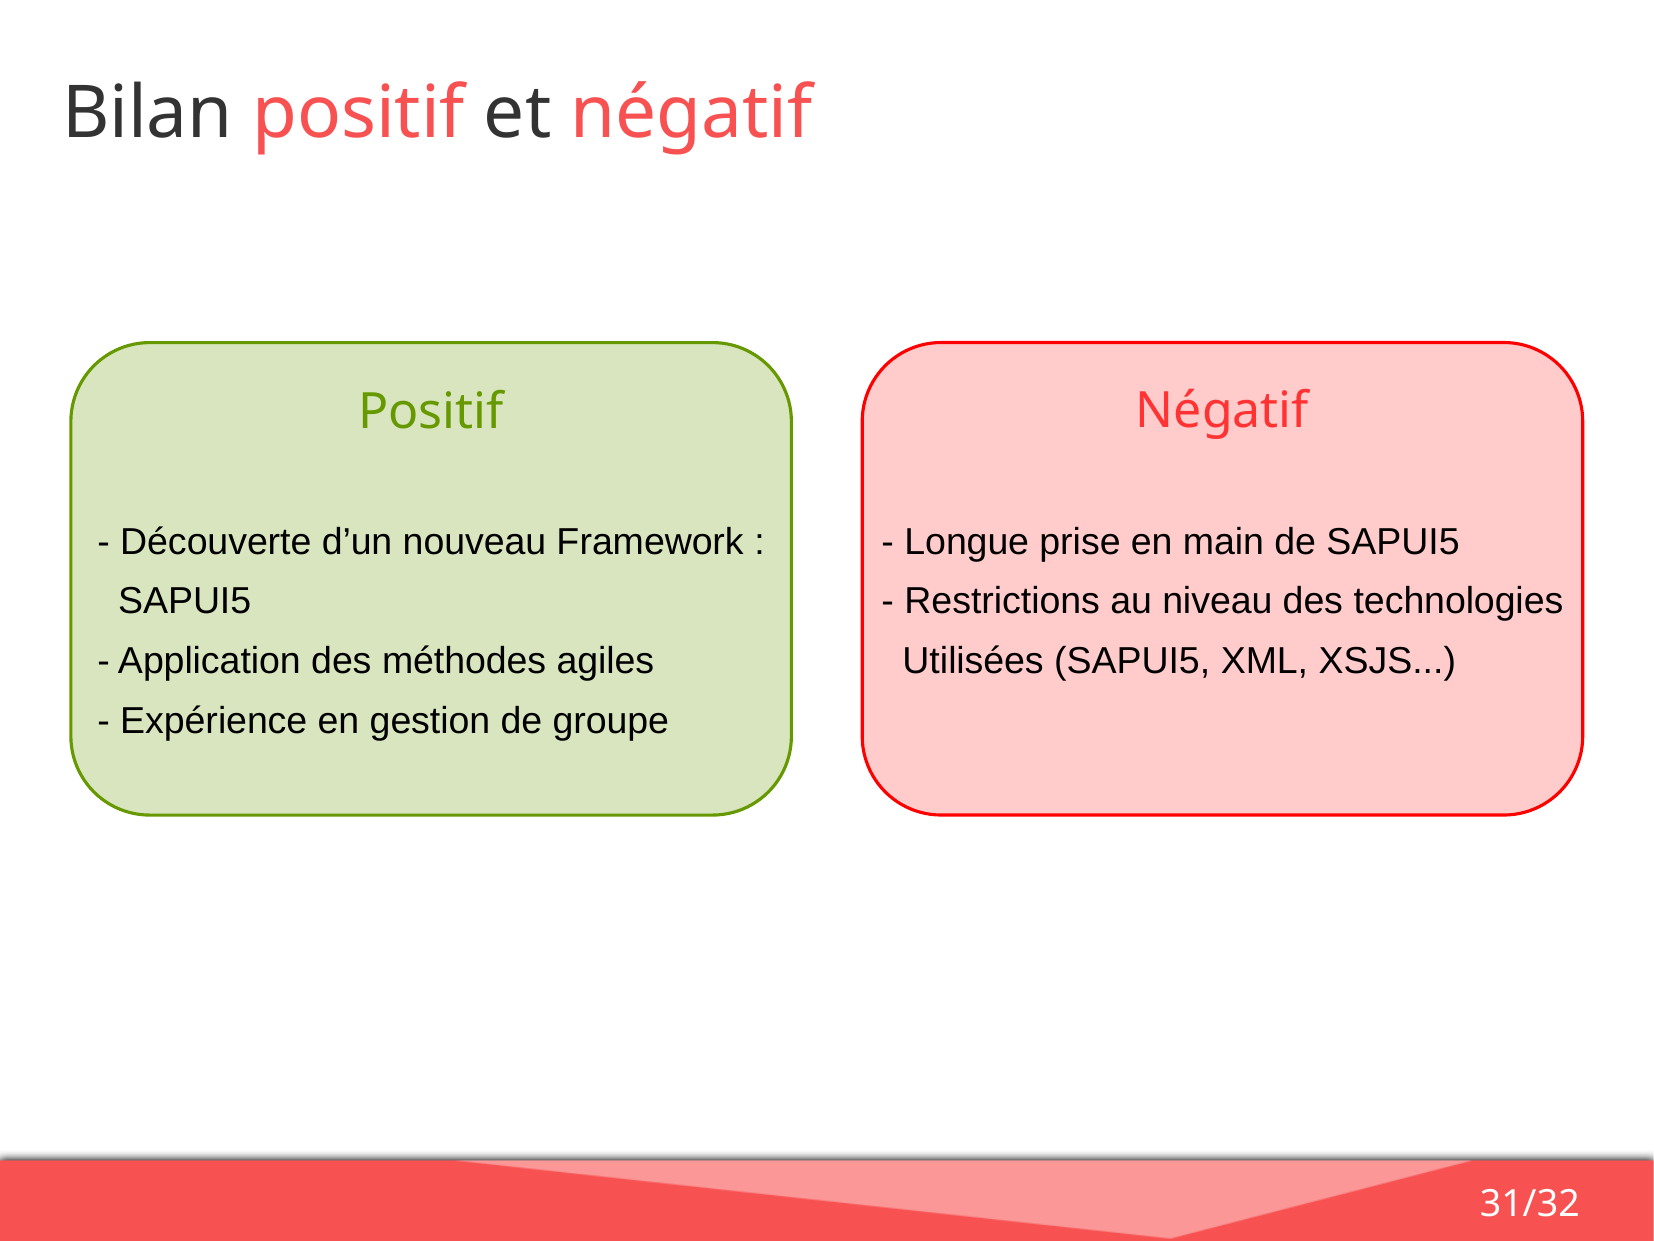

Bilan positif et négatif
Négatif
- Longue prise en main de SAPUI5
- Restrictions au niveau des technologies
 Utilisées (SAPUI5, XML, XSJS...)
Positif
- Découverte d’un nouveau Framework :
 SAPUI5
- Application des méthodes agiles
- Expérience en gestion de groupe